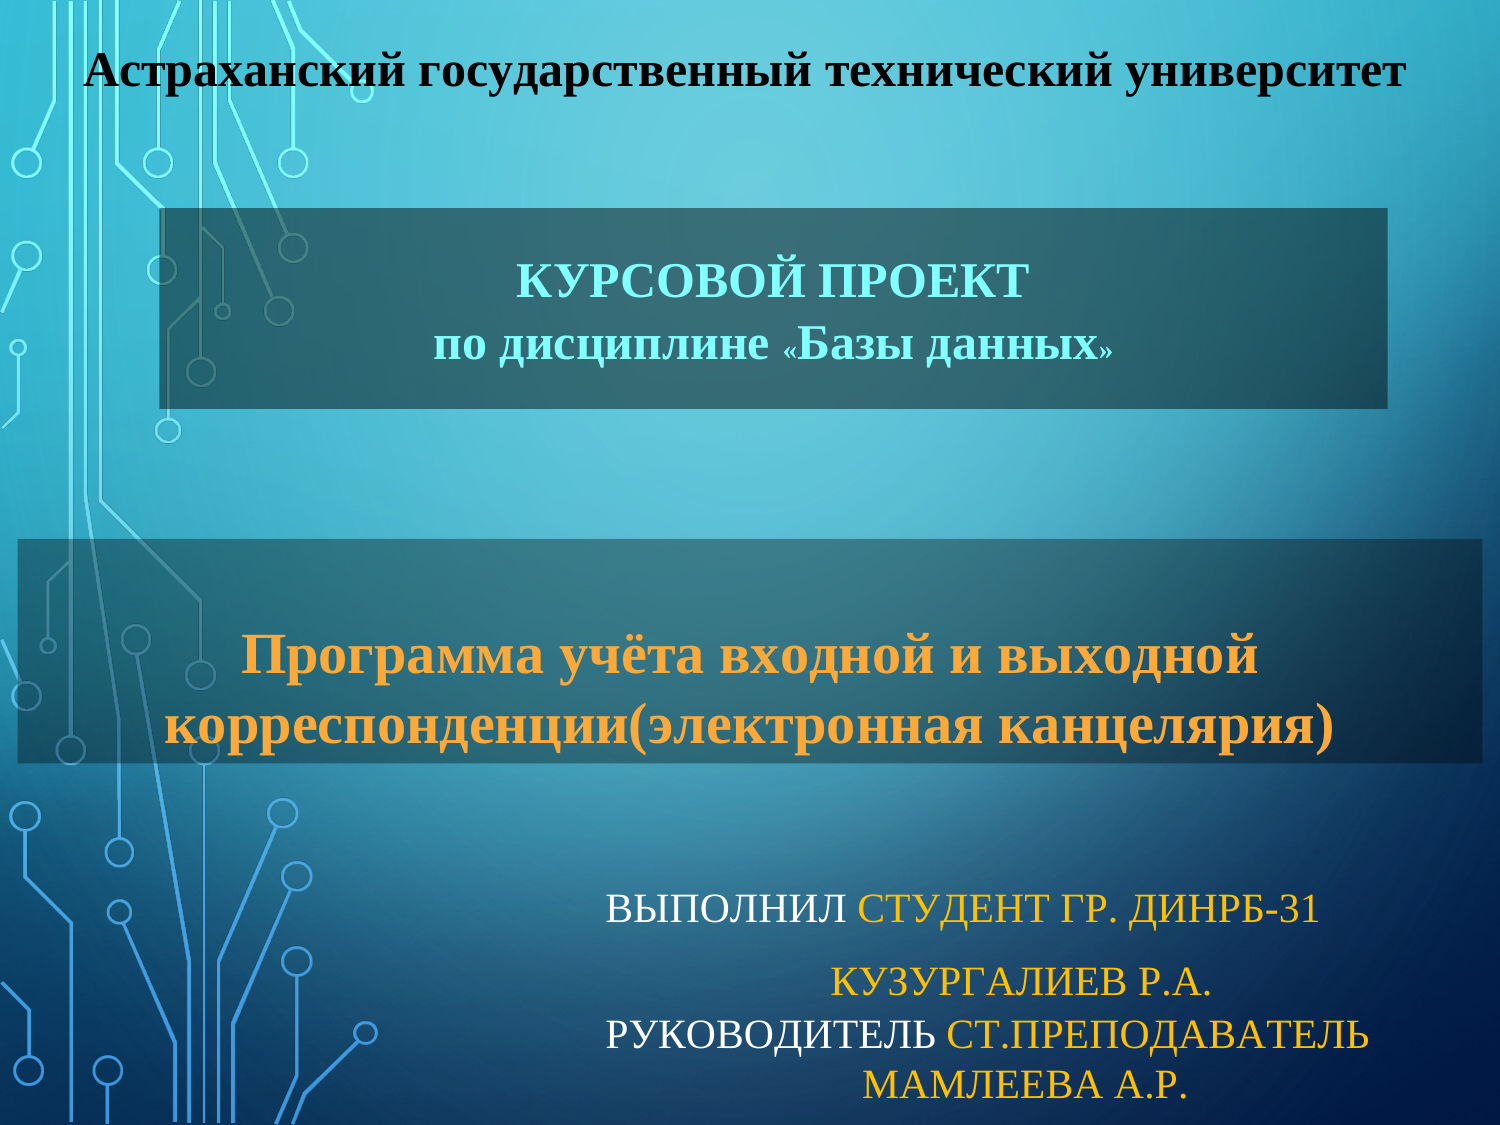

Астраханский государственный технический университет
КУРСОВОЙ ПРОЕКТ
по дисциплине «Базы данных»
Программа учёта входной и выходной корреспонденции(электронная канцелярия)
ВЫПОЛНИЛ СТУДЕНТ ГР. ДИНРБ-31
 	КУЗУРГАЛИЕВ Р.А.
РУКОВОДИТЕЛЬ СТ.ПРЕПОДАВАТЕЛЬ 	 МАМЛЕЕВА А.Р.